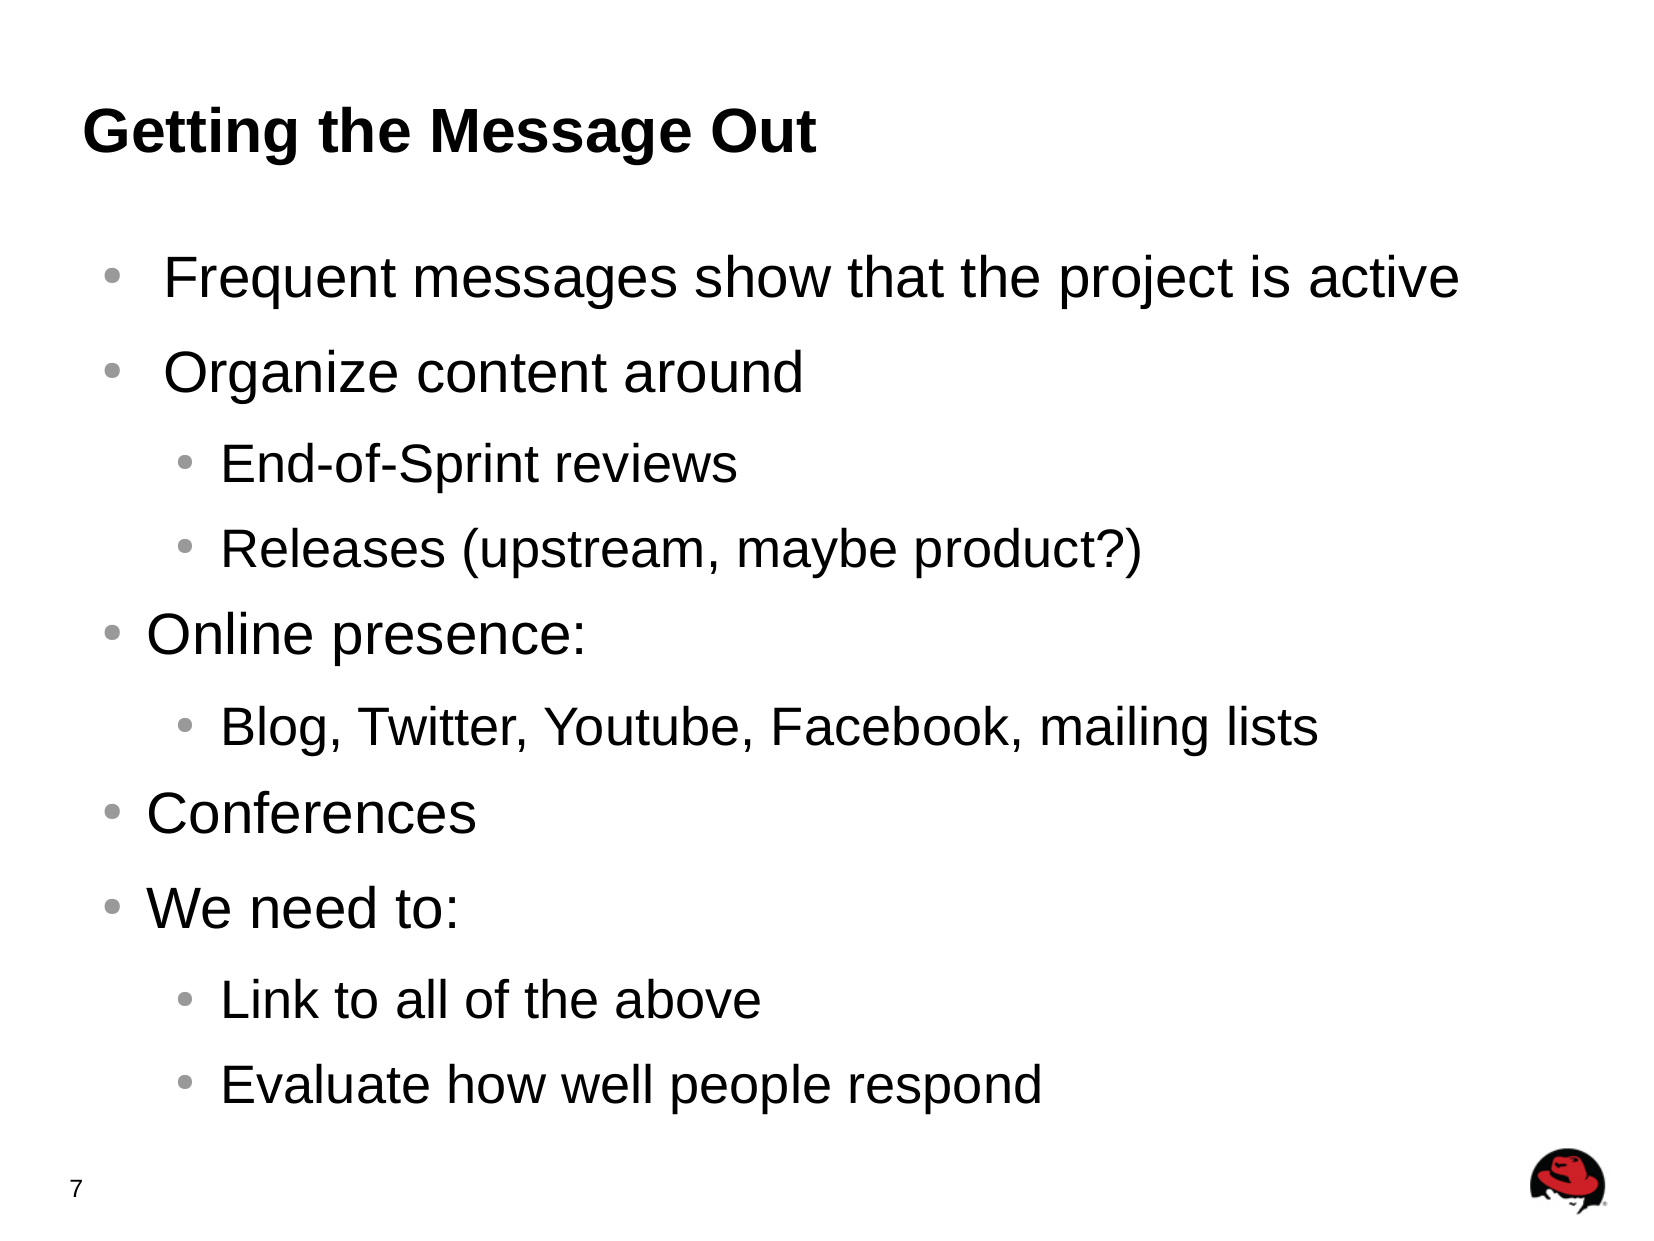

# Getting the Message Out
 Frequent messages show that the project is active
 Organize content around
End-of-Sprint reviews
Releases (upstream, maybe product?)
Online presence:
Blog, Twitter, Youtube, Facebook, mailing lists
Conferences
We need to:
Link to all of the above
Evaluate how well people respond